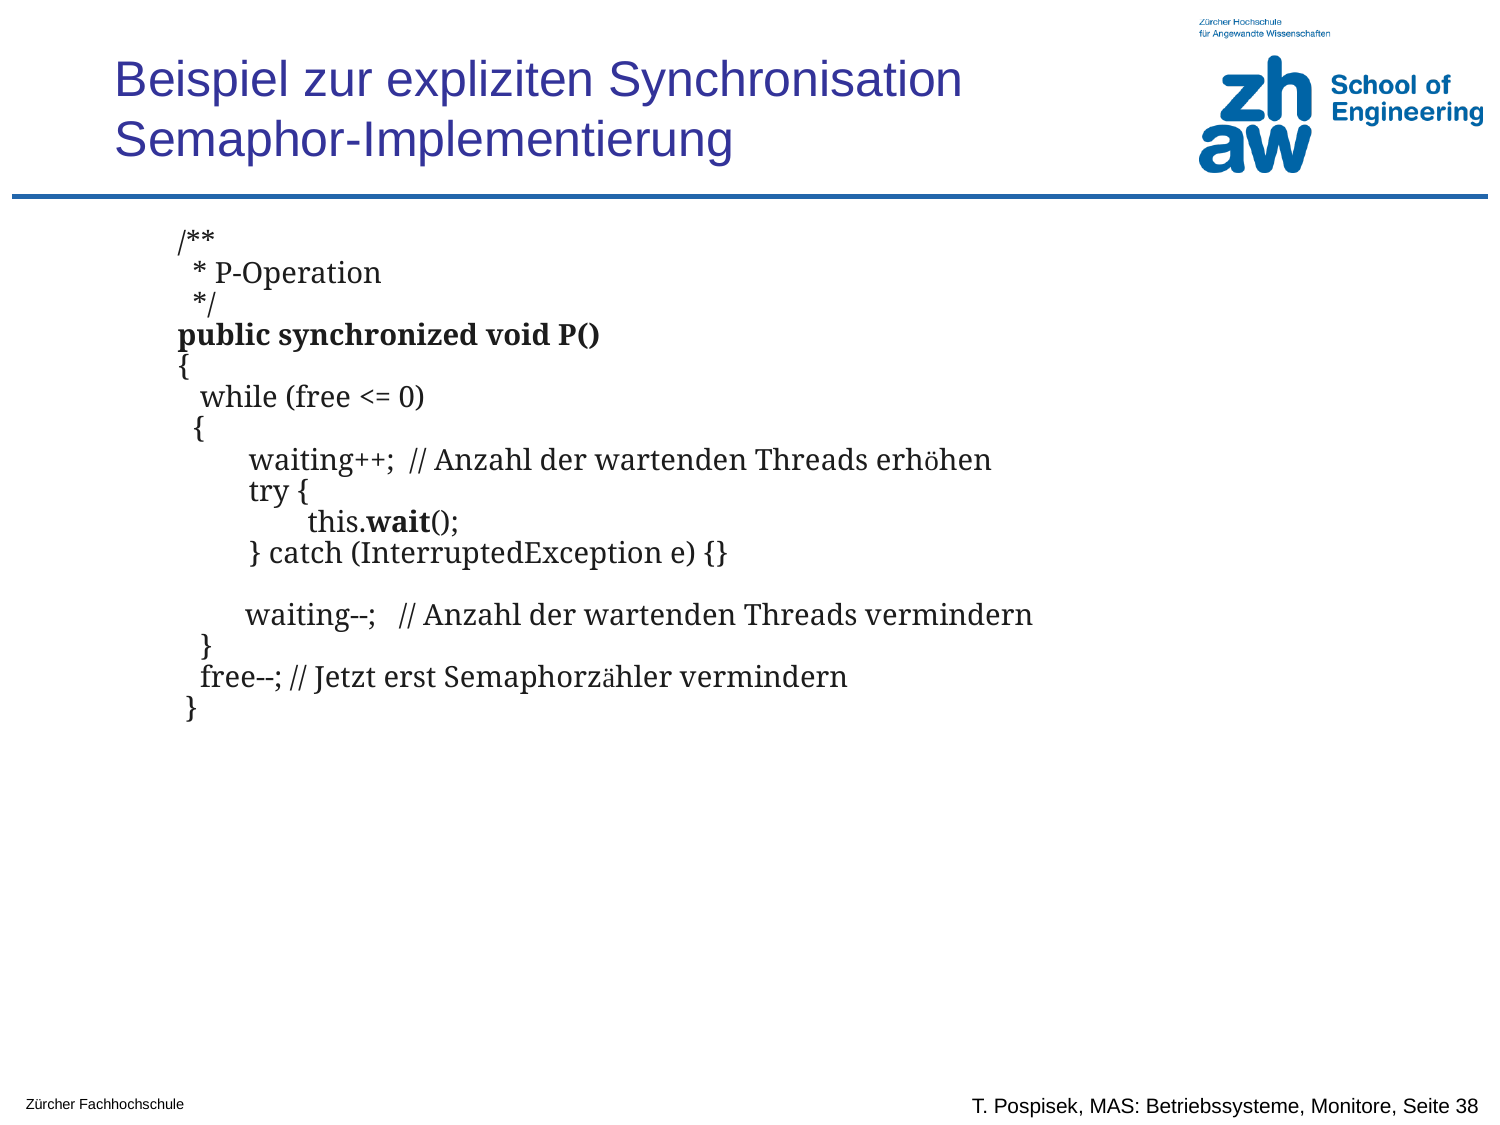

# Beispiel zur expliziten Synchronisation Semaphor-Implementierung
/**
 * P-Operation
 */
public synchronized void P()
{
 while (free <= 0)
 {
 	 waiting++; // Anzahl der wartenden Threads erhöhen
 	 try {
 	this.wait();
 	 } catch (InterruptedException e) {}
 waiting--; // Anzahl der wartenden Threads vermindern
 }
 free--; // Jetzt erst Semaphorzähler vermindern
 }